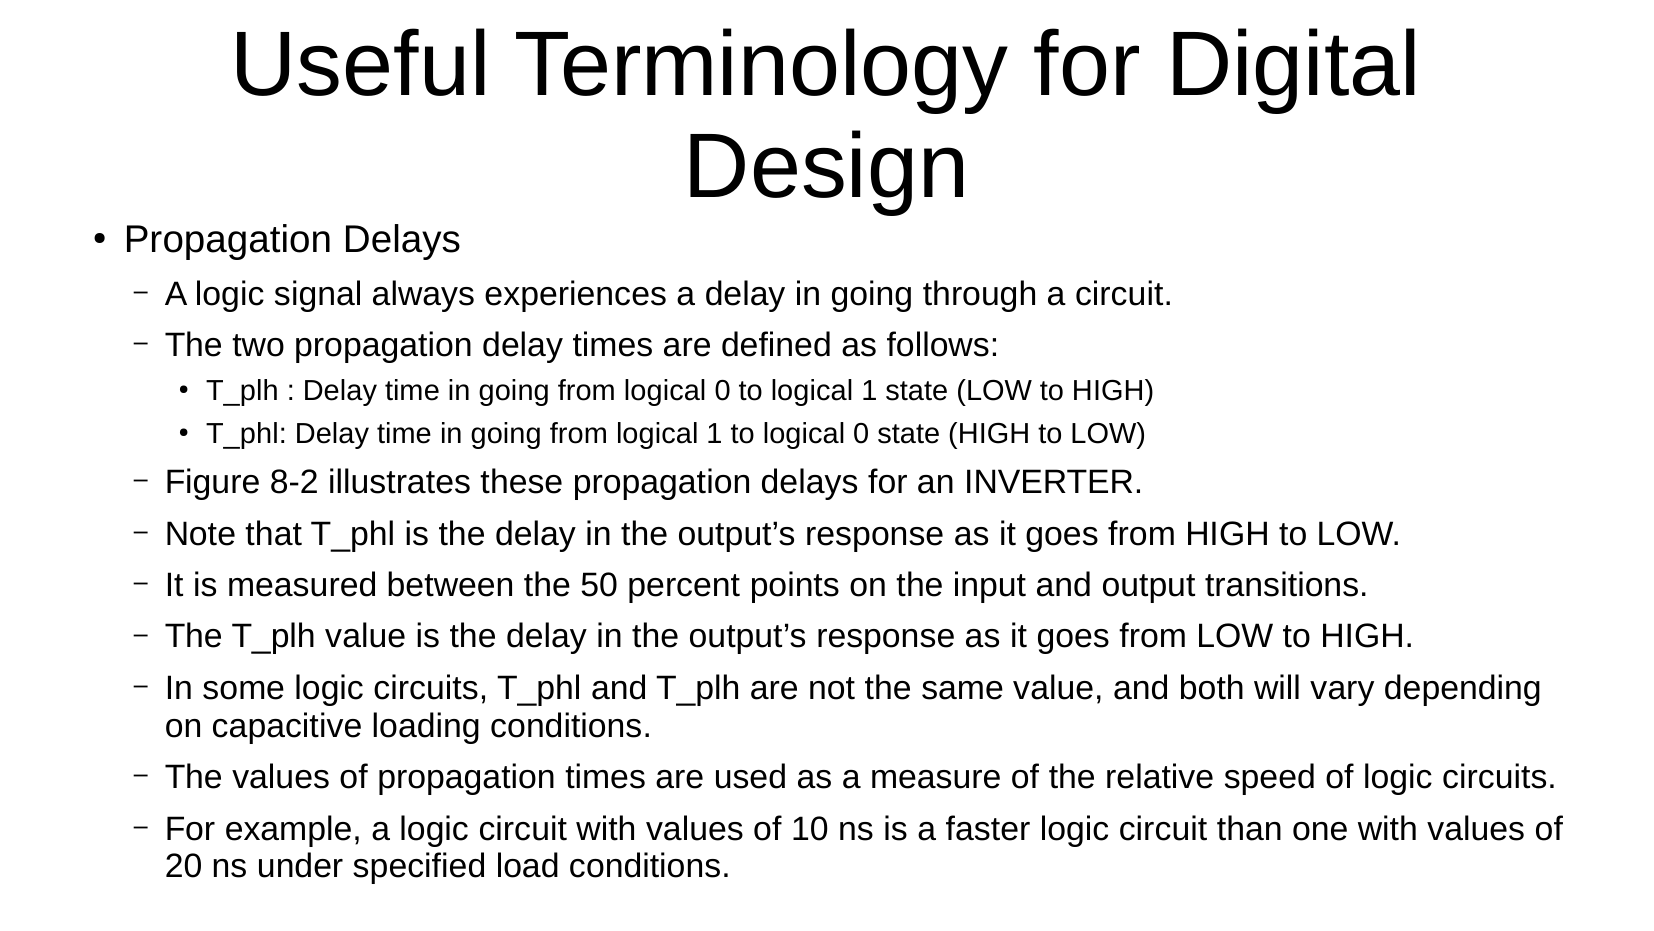

# Useful Terminology for Digital Design
Propagation Delays
A logic signal always experiences a delay in going through a circuit.
The two propagation delay times are defined as follows:
T_plh : Delay time in going from logical 0 to logical 1 state (LOW to HIGH)
T_phl: Delay time in going from logical 1 to logical 0 state (HIGH to LOW)
Figure 8-2 illustrates these propagation delays for an INVERTER.
Note that T_phl is the delay in the output’s response as it goes from HIGH to LOW.
It is measured between the 50 percent points on the input and output transitions.
The T_plh value is the delay in the output’s response as it goes from LOW to HIGH.
In some logic circuits, T_phl and T_plh are not the same value, and both will vary depending on capacitive loading conditions.
The values of propagation times are used as a measure of the relative speed of logic circuits.
For example, a logic circuit with values of 10 ns is a faster logic circuit than one with values of 20 ns under specified load conditions.